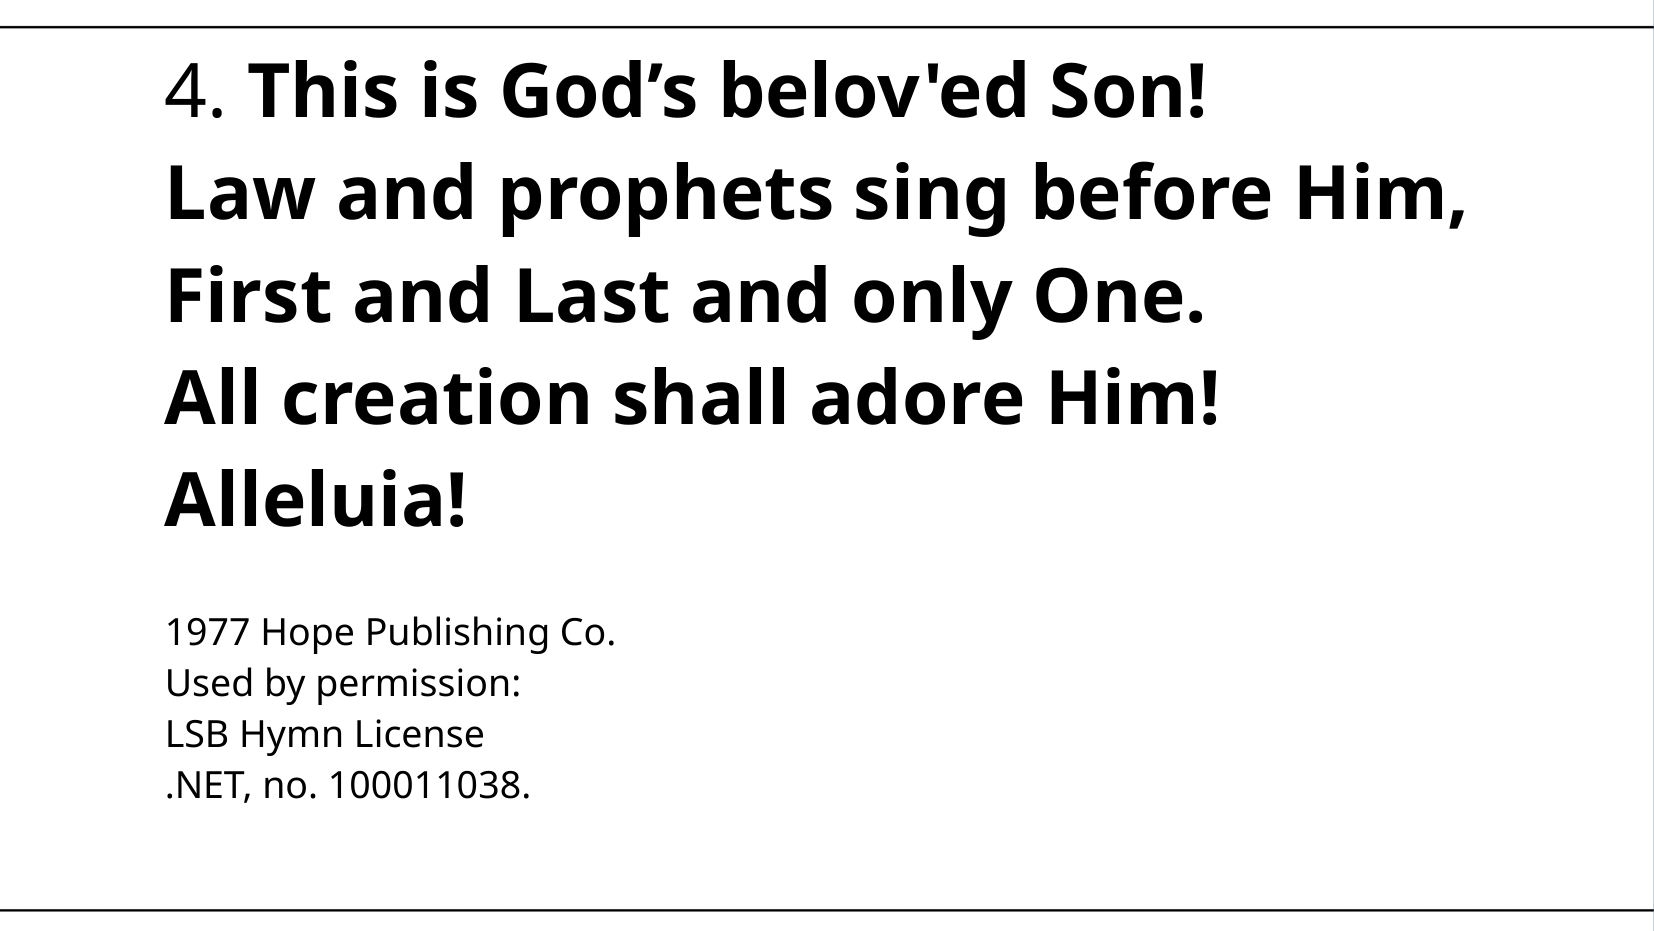

4. This is God’s belov'ed Son!
Law and prophets sing before Him,
First and Last and only One.
All creation shall adore Him!
Alleluia!
1977 Hope Publishing Co.
Used by permission:
LSB Hymn License
.NET, no. 100011038.